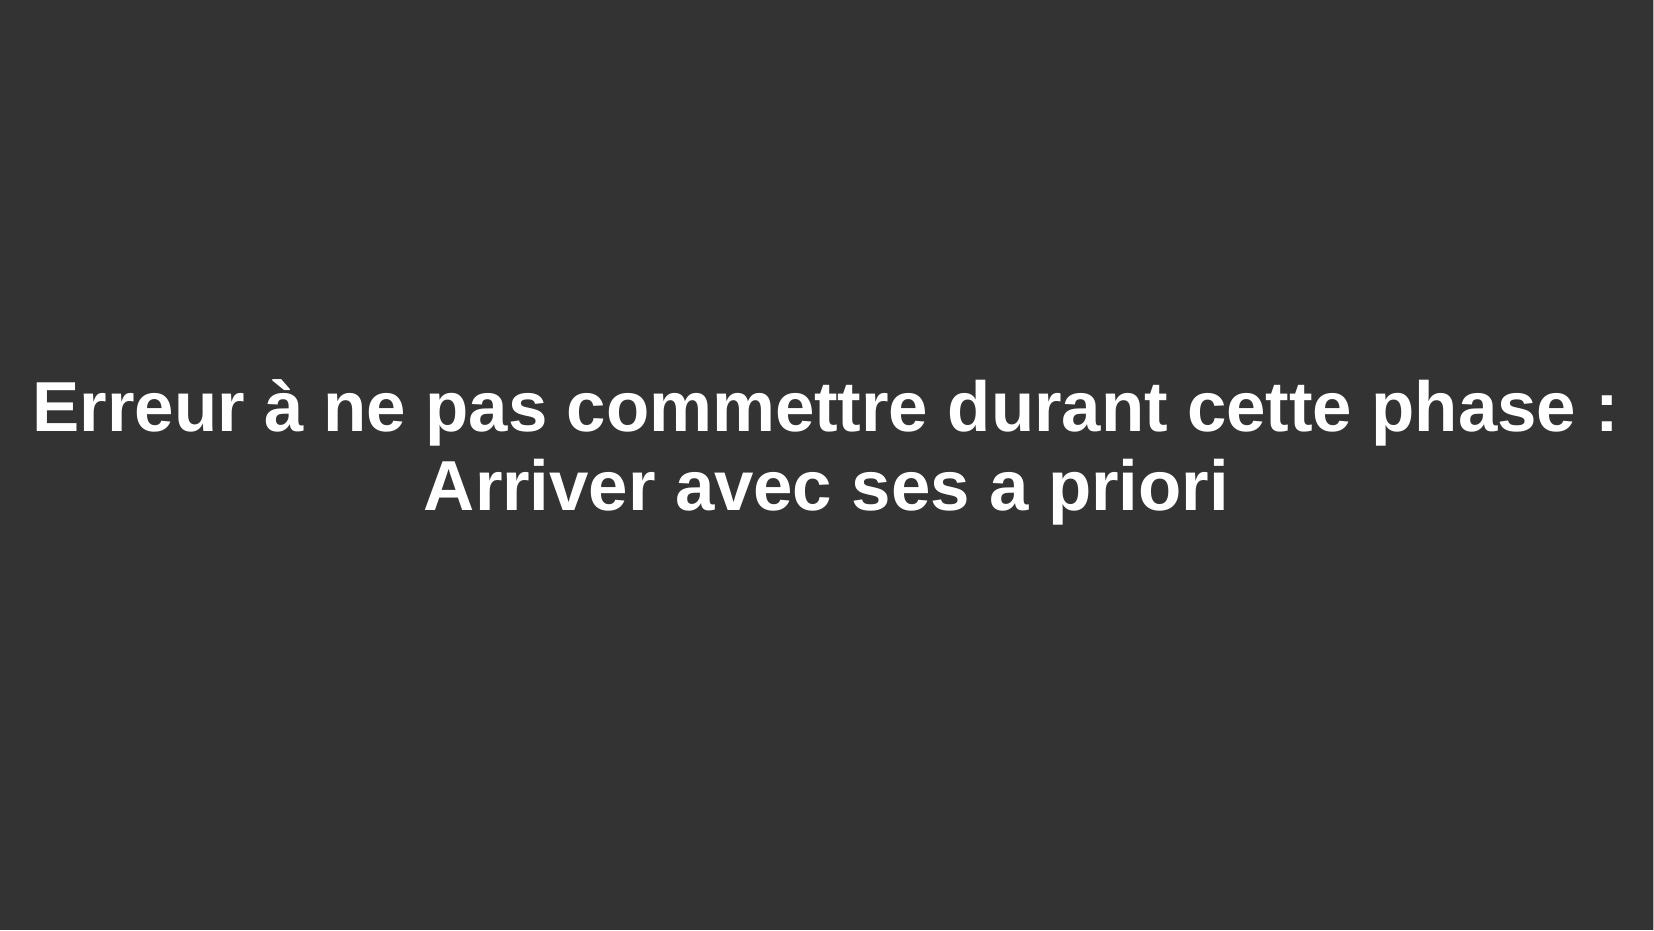

# Erreur à ne pas commettre durant cette phase : Arriver avec ses a priori